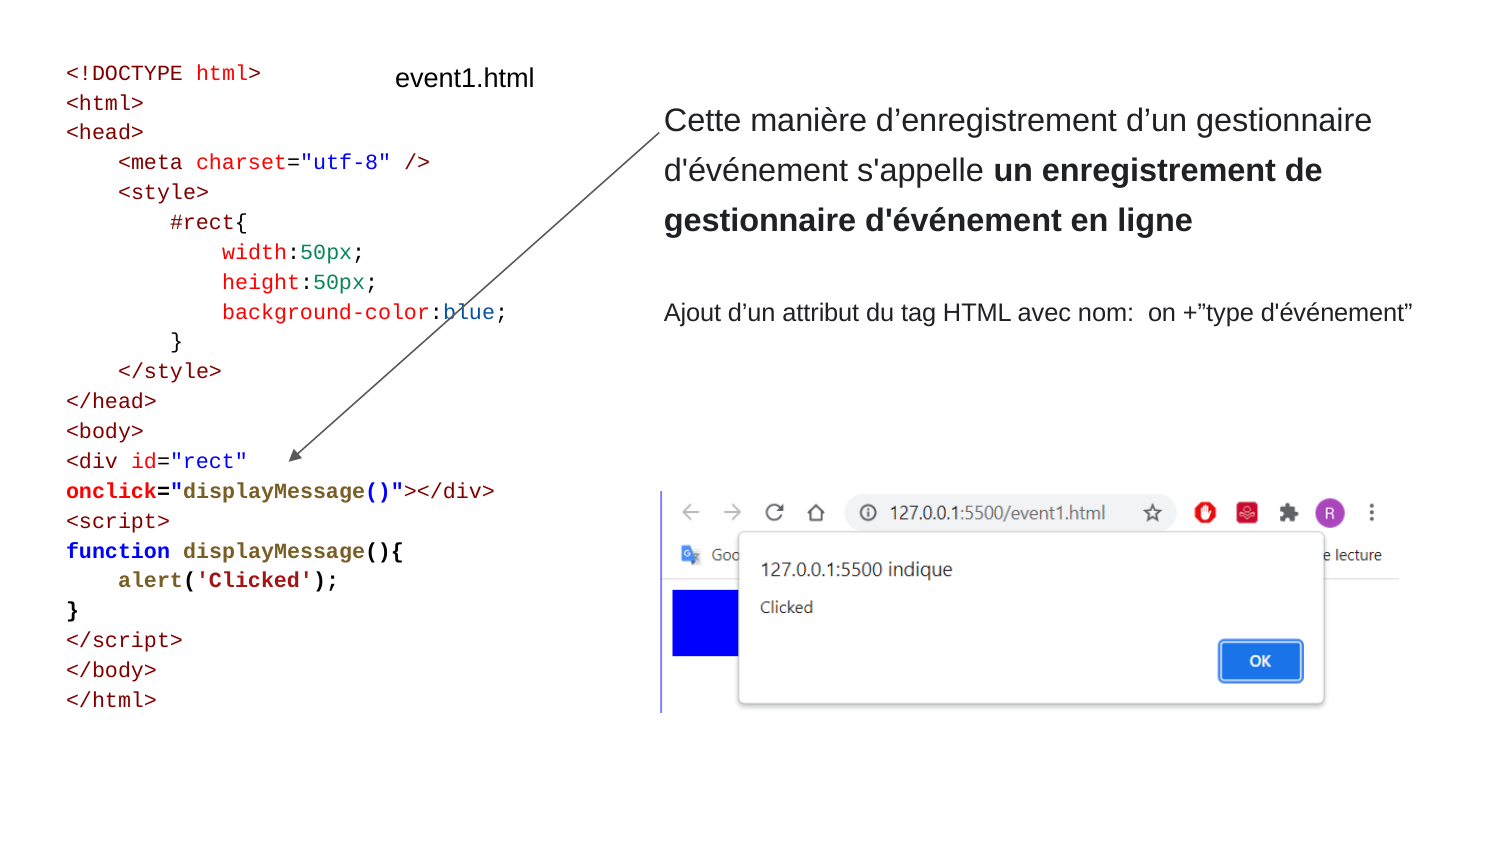

<!DOCTYPE html>
<html>
<head>
 <meta charset="utf-8" />
 <style>
 #rect{
 width:50px;
 height:50px;
 background-color:blue;
 }
 </style>
</head>
<body>
<div id="rect" onclick="displayMessage()"></div>
<script>
function displayMessage(){
 alert('Clicked');
}
</script>
</body>
</html>
 event1.html
# Cette manière d’enregistrement d’un gestionnaire d'événement s'appelle un enregistrement de gestionnaire d'événement en ligne Ajout d’un attribut du tag HTML avec nom: on +”type d'événement”